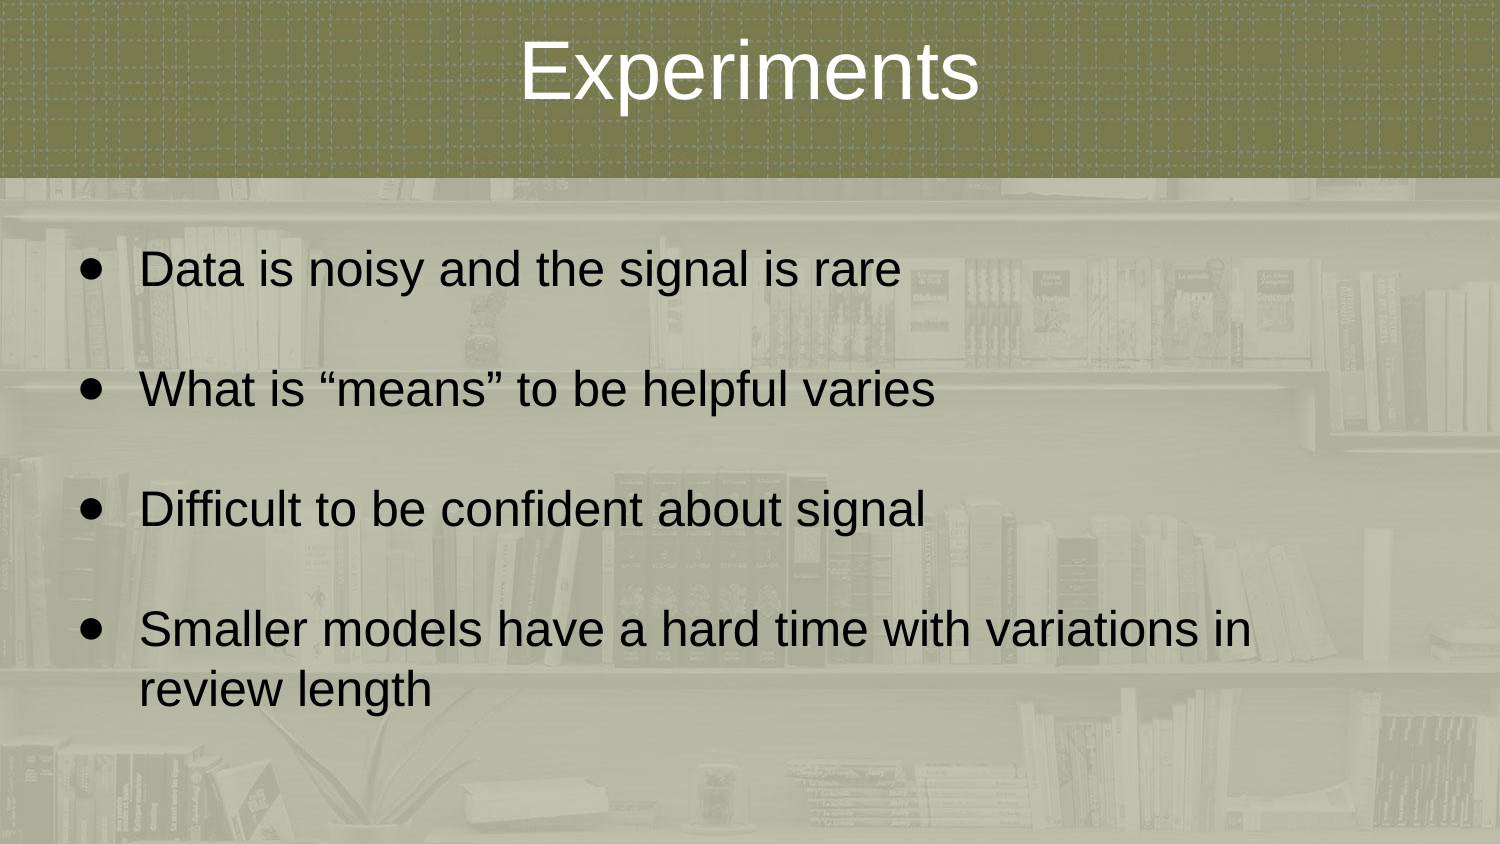

# Experiments
Data is noisy and the signal is rare
What is “means” to be helpful varies
Difficult to be confident about signal
Smaller models have a hard time with variations in review length